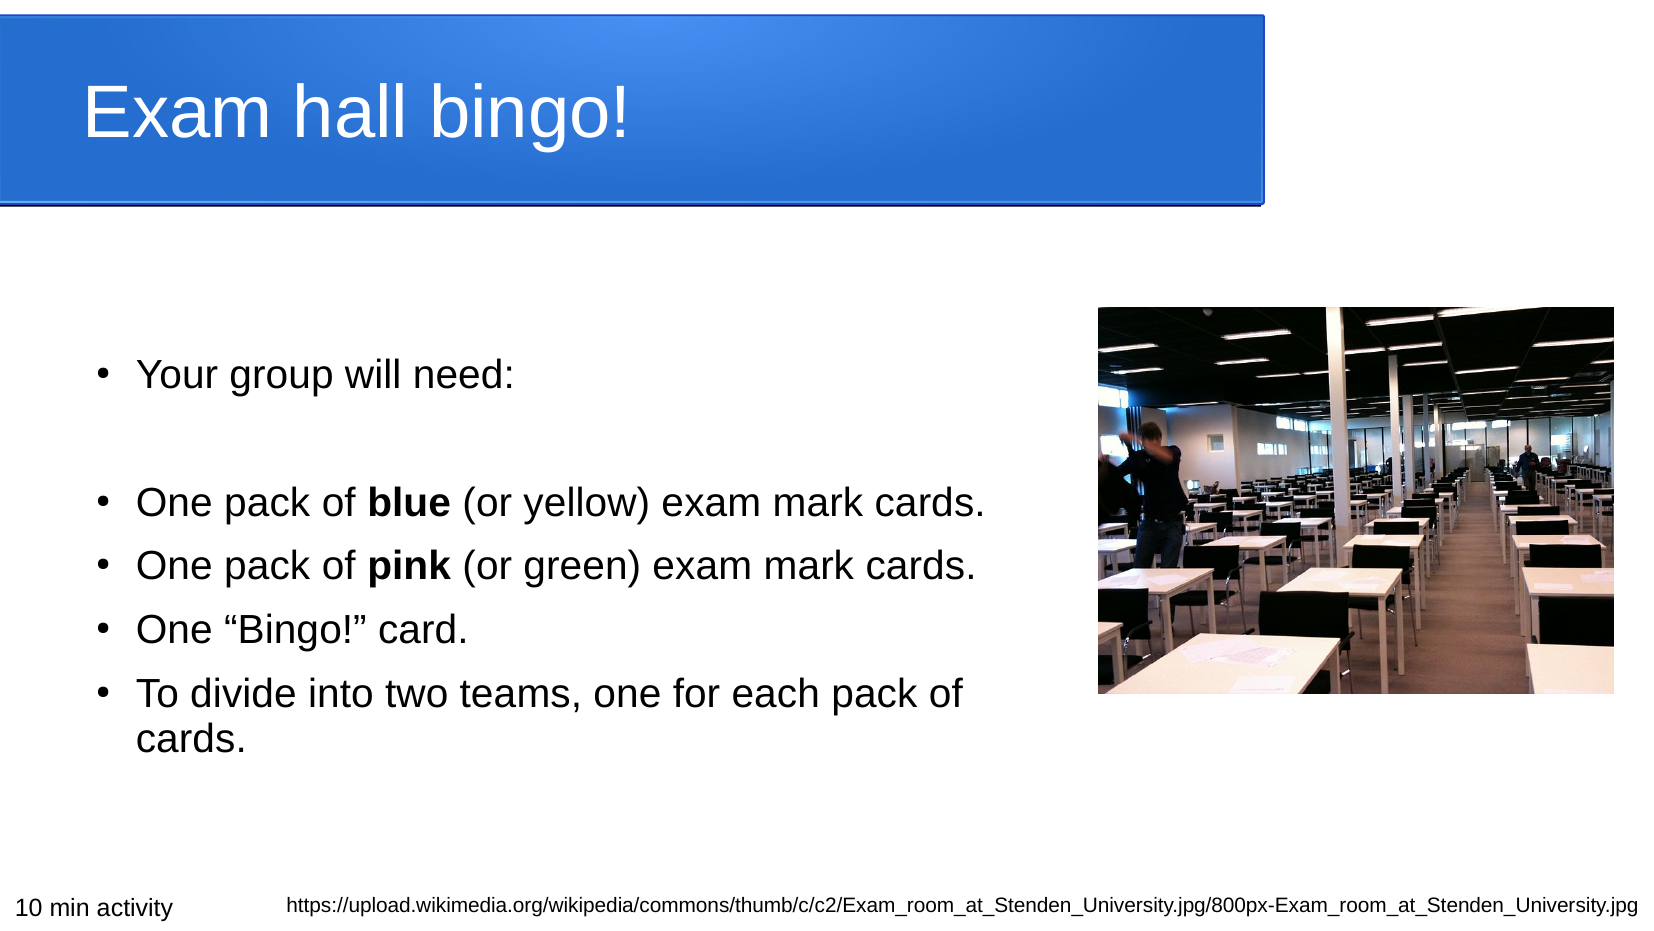

# Exam hall bingo!
Your group will need:
One pack of blue (or yellow) exam mark cards.
One pack of pink (or green) exam mark cards.
One “Bingo!” card.
To divide into two teams, one for each pack of cards.
https://upload.wikimedia.org/wikipedia/commons/thumb/c/c2/Exam_room_at_Stenden_University.jpg/800px-Exam_room_at_Stenden_University.jpg
10 min activity